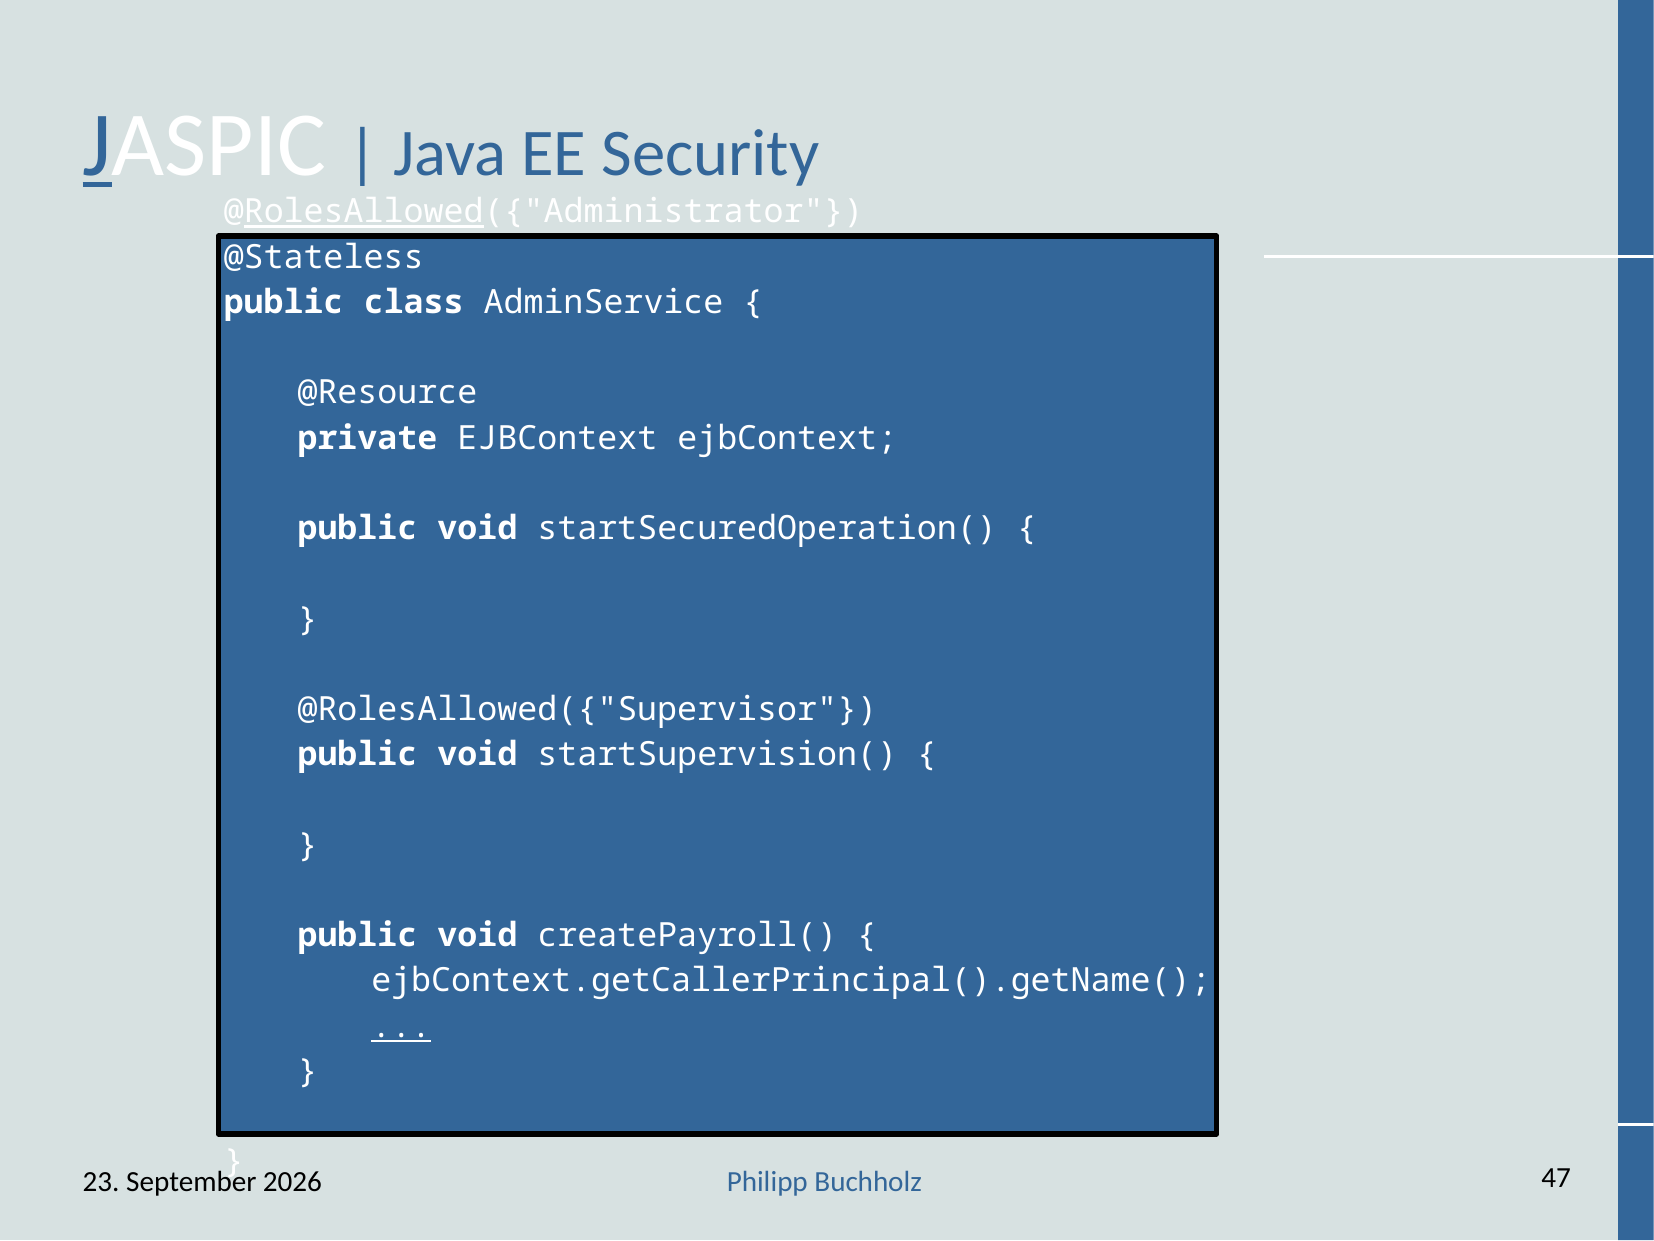

# JASPIC | Java EE Security
@RolesAllowed({"Administrator"})
@Stateless
public class AdminService {
	@Resource
	private EJBContext ejbContext;
	public void startSecuredOperation() {
	}
	@RolesAllowed({"Supervisor"})
	public void startSupervision() {
	}
	public void createPayroll() {
		ejbContext.getCallerPrincipal().getName();
		...
	}
}
47